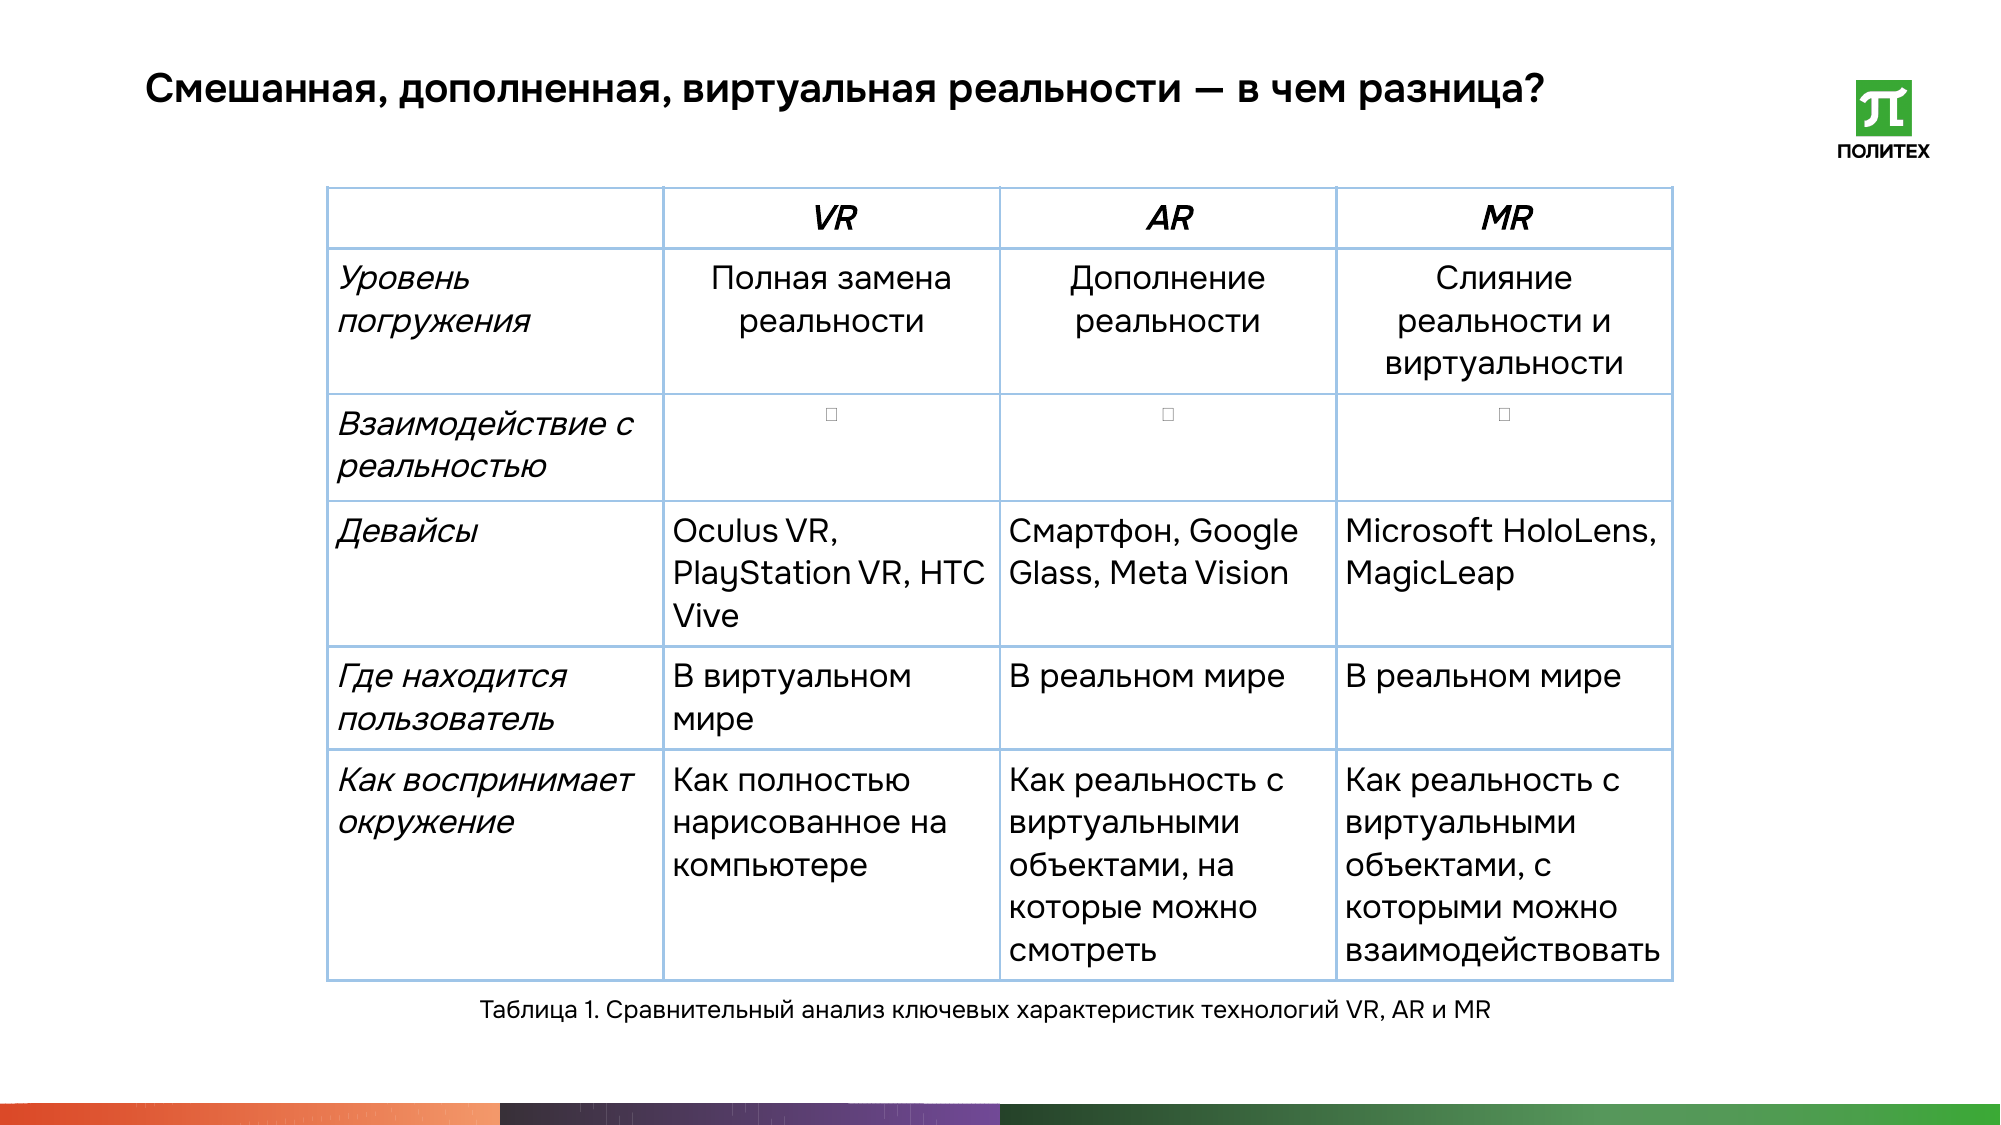

# Смешанная, дополненная, виртуальная реальности — в чем разница?
| | VR | AR | MR |
| --- | --- | --- | --- |
| Уровень погружения | Полная замена реальности | Дополнение реальности | Слияние реальности и виртуальности |
| Взаимодействие с реальностью | ❌ | ✅ | ✅ |
| Девайсы | Oculus VR, PlayStation VR, HTC Vive | Смартфон, Google Glass, Meta Vision | Microsoft HoloLens, MagicLeap |
| Где находится пользователь | В виртуальном мире | В реальном мире | В реальном мире |
| Как воспринимает окружение | Как полностью нарисованное на компьютере | Как реальность с виртуальными объектами, на которые можно смотреть | Как реальность с виртуальными объектами, с которыми можно взаимодействовать |
Таблица 1. Сравнительный анализ ключевых характеристик технологий VR, AR и MR